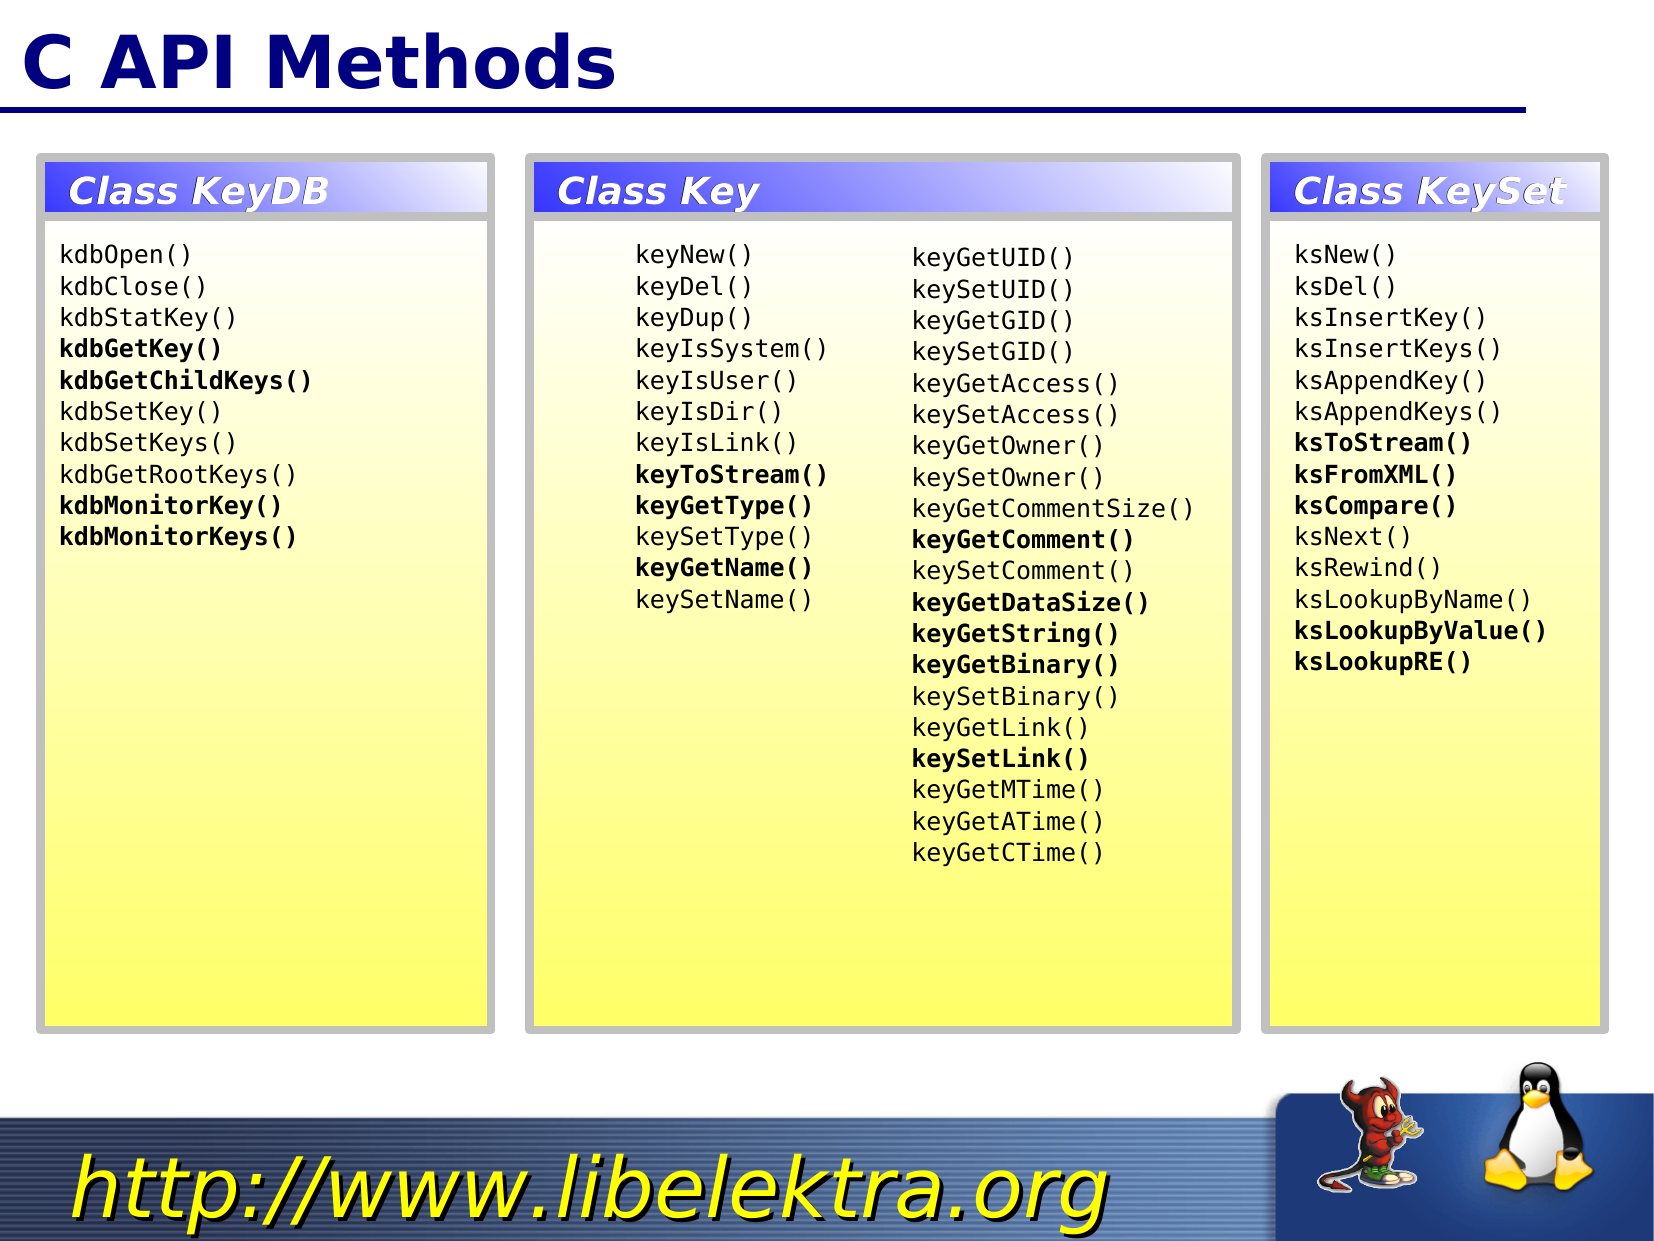

C API Methods
Class KeyDB
kdbOpen()
kdbClose()
kdbStatKey()
kdbGetKey()
kdbGetChildKeys()
kdbSetKey()
kdbSetKeys()
kdbGetRootKeys()
kdbMonitorKey()
kdbMonitorKeys()
Class KeySet
ksNew()
ksDel()
ksInsertKey()
ksInsertKeys()
ksAppendKey()
ksAppendKeys()
ksToStream()
ksFromXML()
ksCompare()
ksNext()
ksRewind()
ksLookupByName()
ksLookupByValue()
ksLookupRE()
Class Key
keyNew()
keyDel()
keyDup()
keyIsSystem()
keyIsUser()
keyIsDir()
keyIsLink()
keyToStream()
keyGetType()
keySetType()
keyGetName()
keySetName()
keyGetUID()
keySetUID()
keyGetGID()
keySetGID()
keyGetAccess()
keySetAccess()
keyGetOwner()
keySetOwner()
keyGetCommentSize()
keyGetComment()
keySetComment()
keyGetDataSize()
keyGetString()
keyGetBinary()
keySetBinary()
keyGetLink()
keySetLink()
keyGetMTime()
keyGetATime()
keyGetCTime()